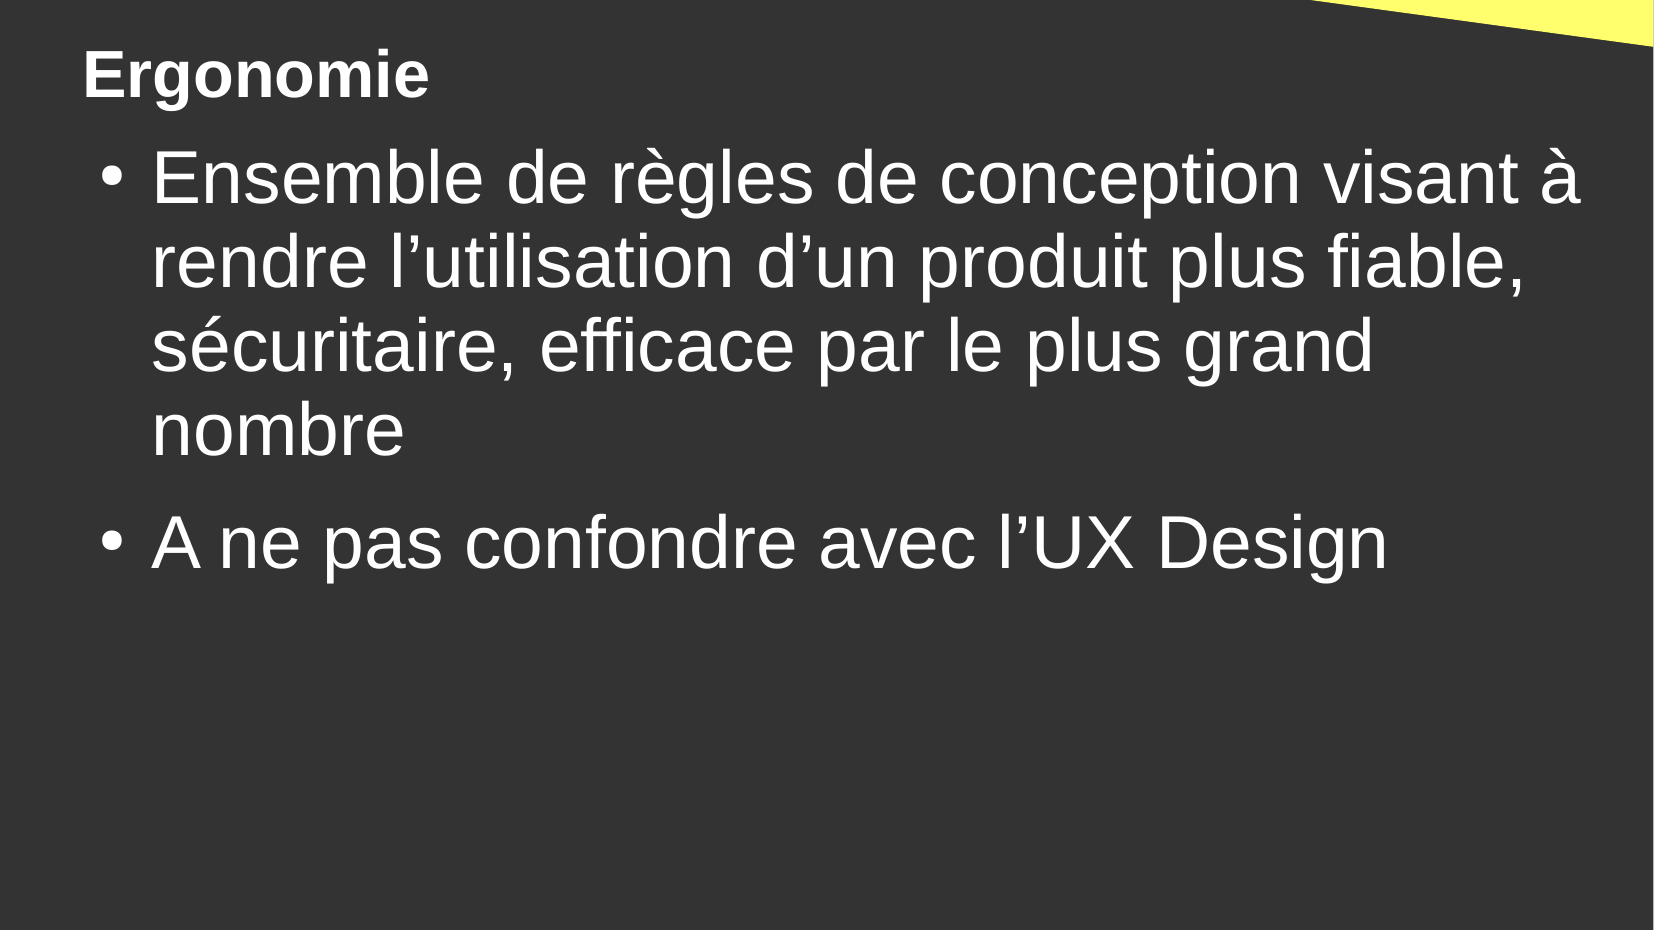

# Ergonomie
Ensemble de règles de conception visant à rendre l’utilisation d’un produit plus fiable, sécuritaire, efficace par le plus grand nombre
A ne pas confondre avec l’UX Design